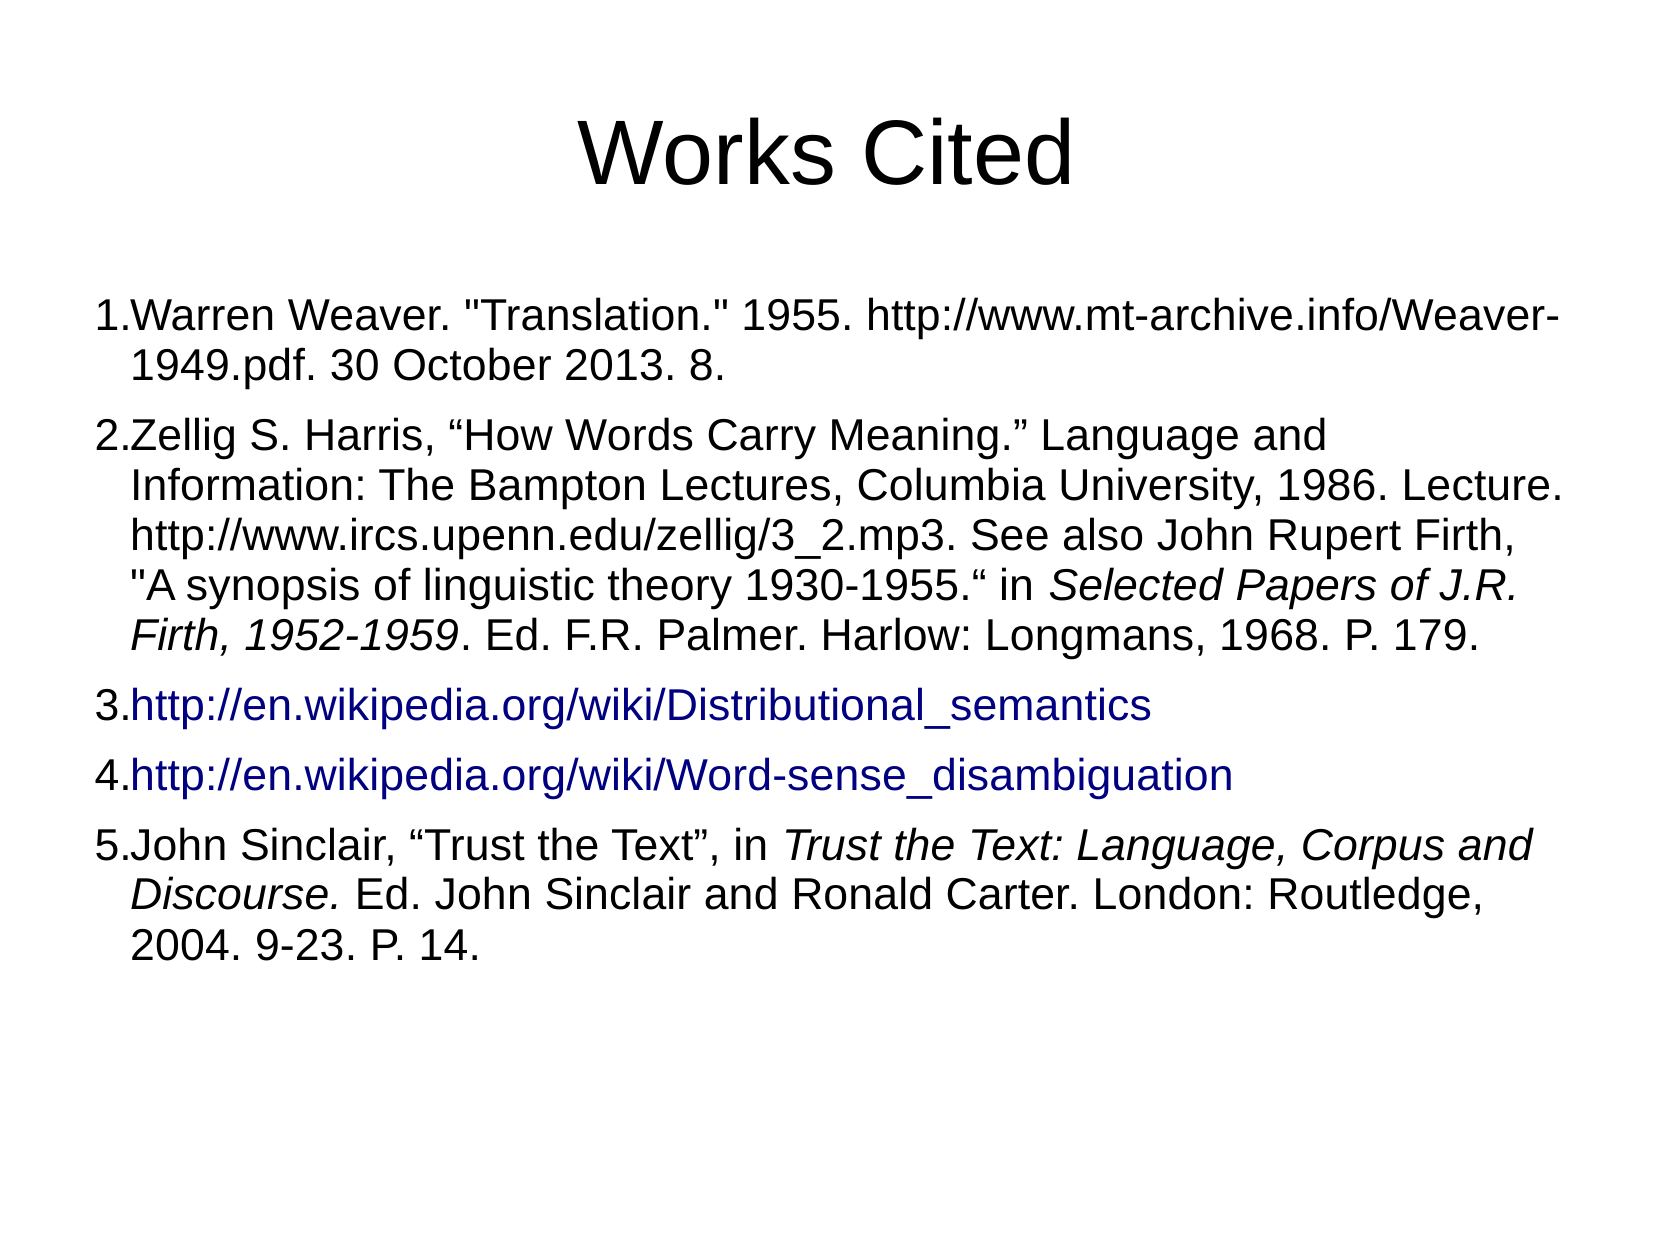

# Works Cited
Warren Weaver. "Translation." 1955. http://www.mt-archive.info/Weaver-1949.pdf. 30 October 2013. 8.
Zellig S. Harris, “How Words Carry Meaning.” Language and Information: The Bampton Lectures, Columbia University, 1986. Lecture. http://www.ircs.upenn.edu/zellig/3_2.mp3. See also John Rupert Firth, "A synopsis of linguistic theory 1930-1955.“ in Selected Papers of J.R. Firth, 1952-1959. Ed. F.R. Palmer. Harlow: Longmans, 1968. P. 179.
http://en.wikipedia.org/wiki/Distributional_semantics
http://en.wikipedia.org/wiki/Word-sense_disambiguation
John Sinclair, “Trust the Text”, in Trust the Text: Language, Corpus and Discourse. Ed. John Sinclair and Ronald Carter. London: Routledge, 2004. 9-23. P. 14.